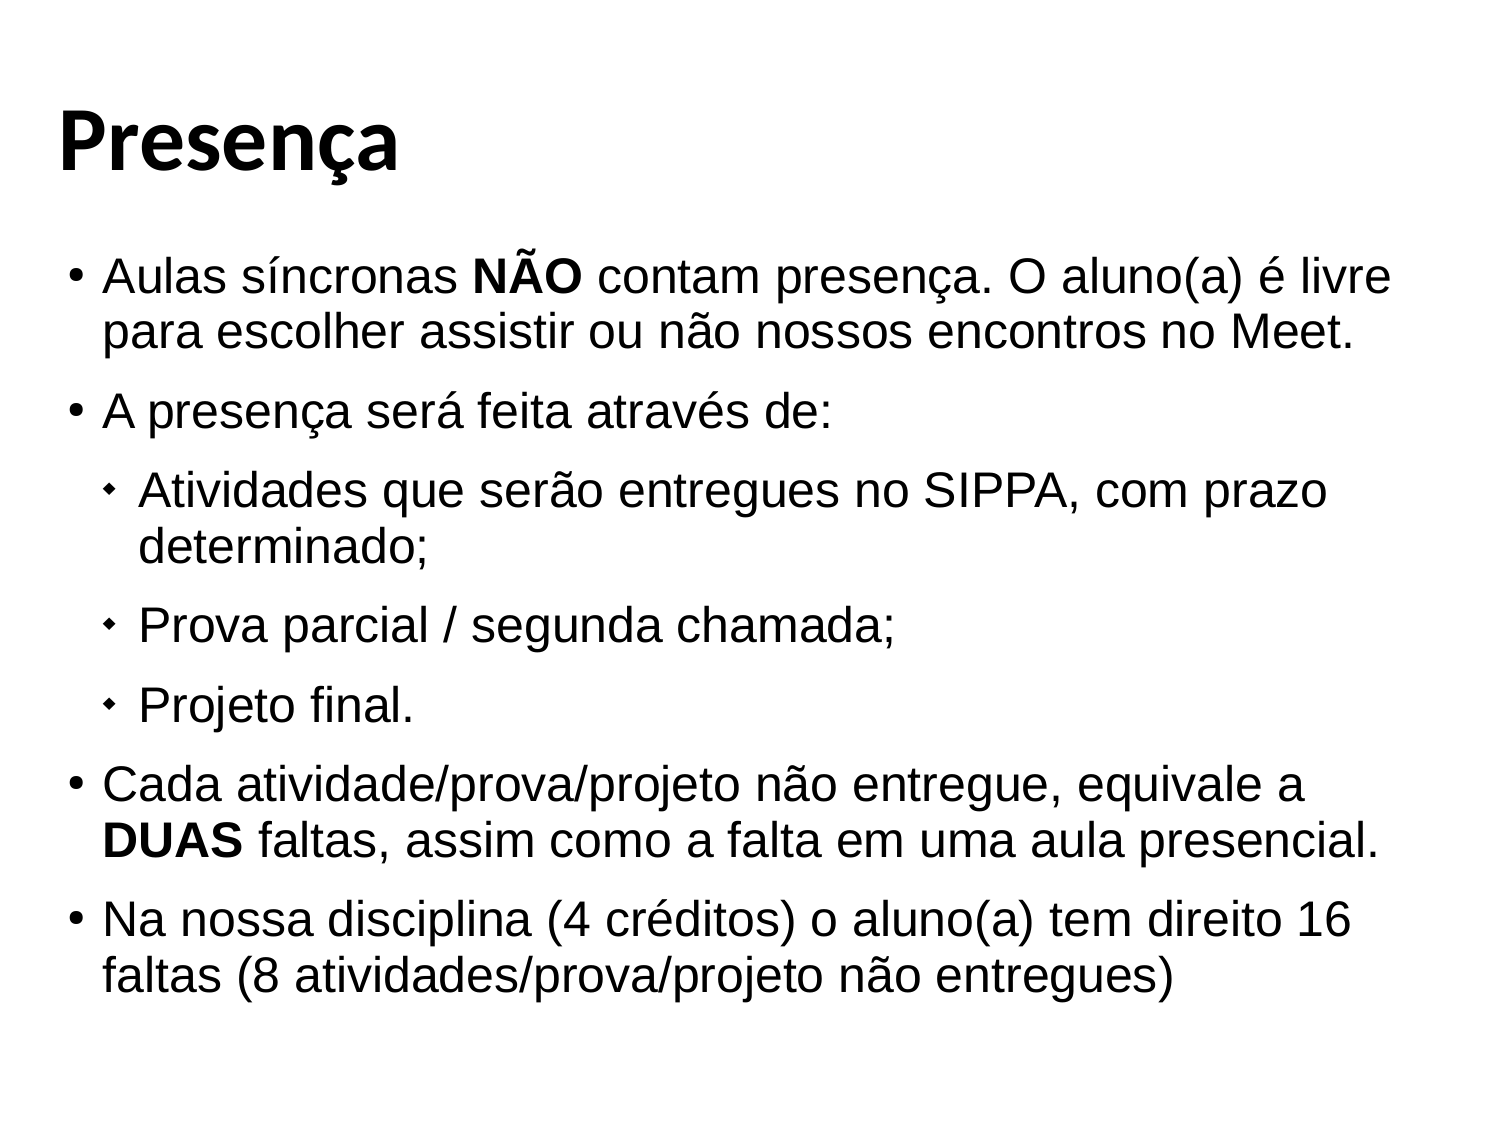

# Presença
Aulas síncronas NÃO contam presença. O aluno(a) é livre para escolher assistir ou não nossos encontros no Meet.
A presença será feita através de:
Atividades que serão entregues no SIPPA, com prazo determinado;
Prova parcial / segunda chamada;
Projeto final.
Cada atividade/prova/projeto não entregue, equivale a DUAS faltas, assim como a falta em uma aula presencial.
Na nossa disciplina (4 créditos) o aluno(a) tem direito 16 faltas (8 atividades/prova/projeto não entregues)